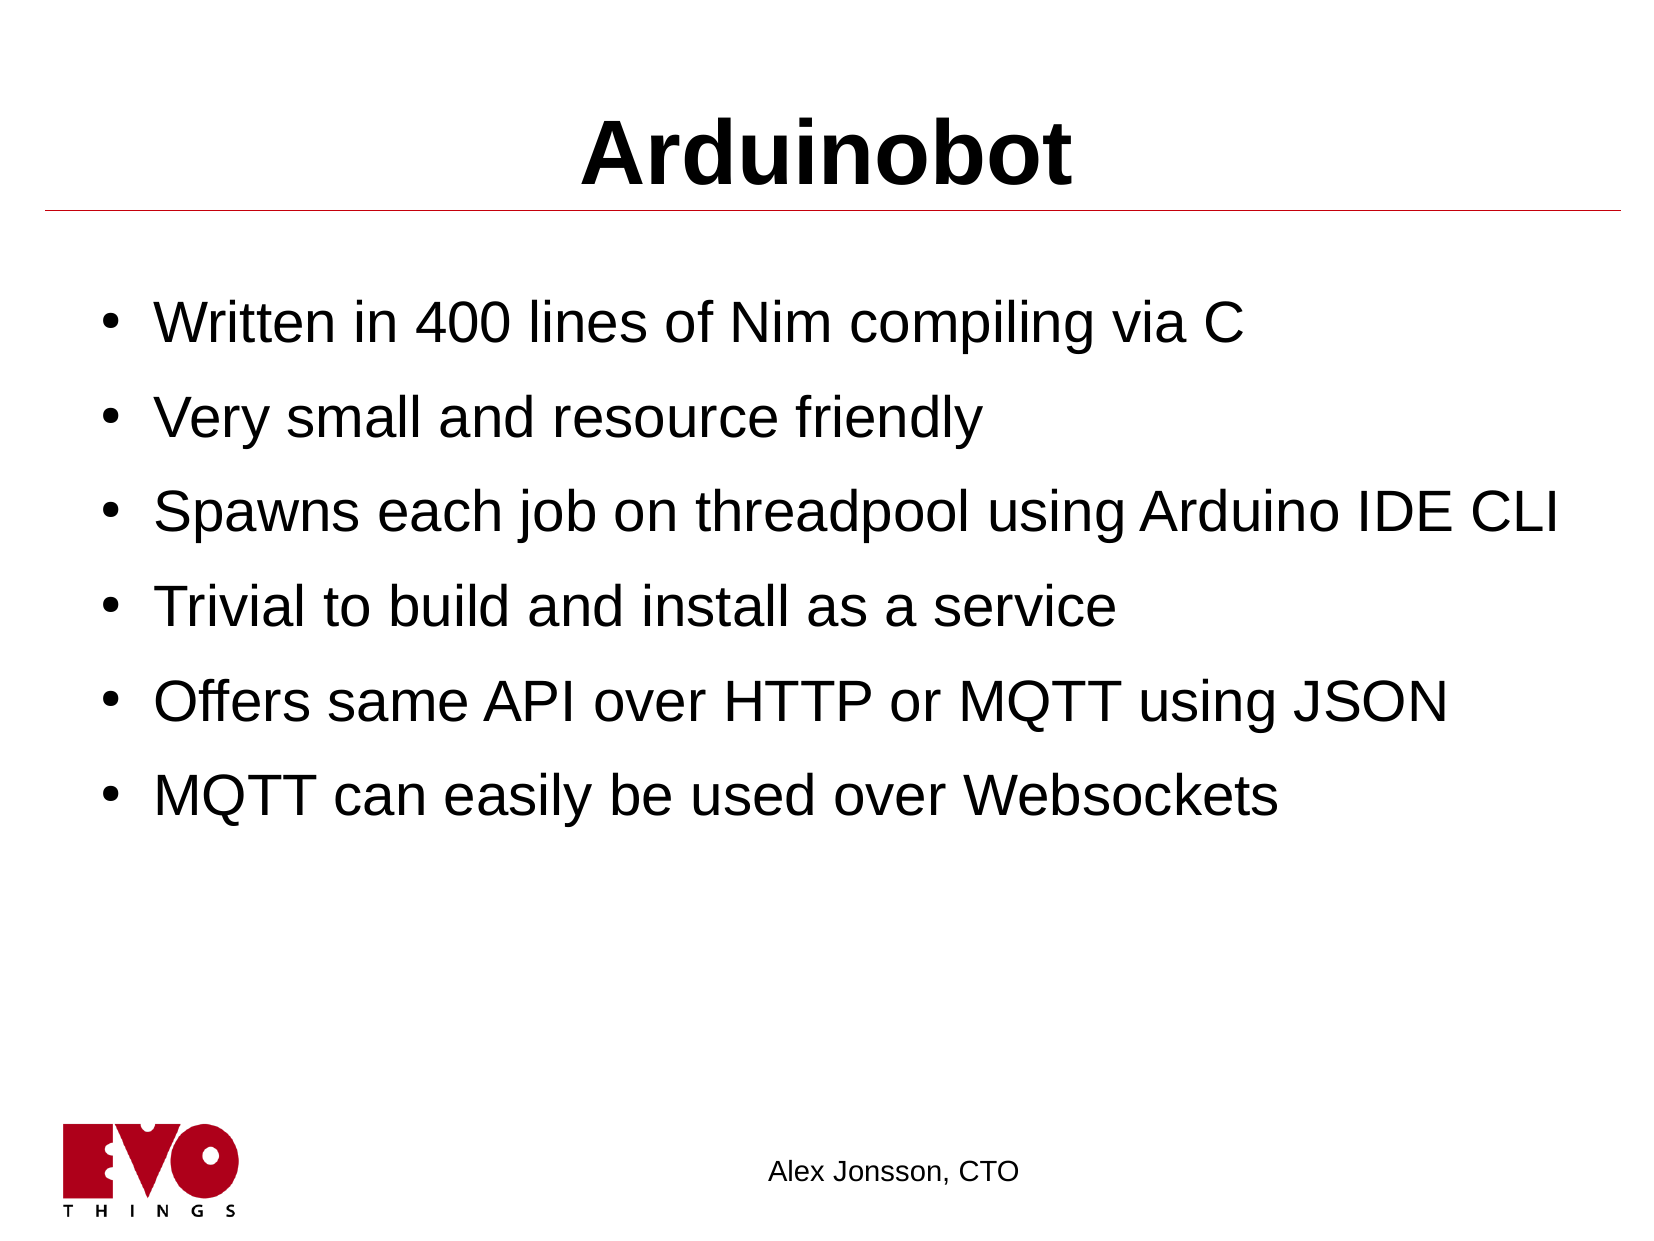

# Arduinobot
Written in 400 lines of Nim compiling via C
Very small and resource friendly
Spawns each job on threadpool using Arduino IDE CLI
Trivial to build and install as a service
Offers same API over HTTP or MQTT using JSON
MQTT can easily be used over Websockets